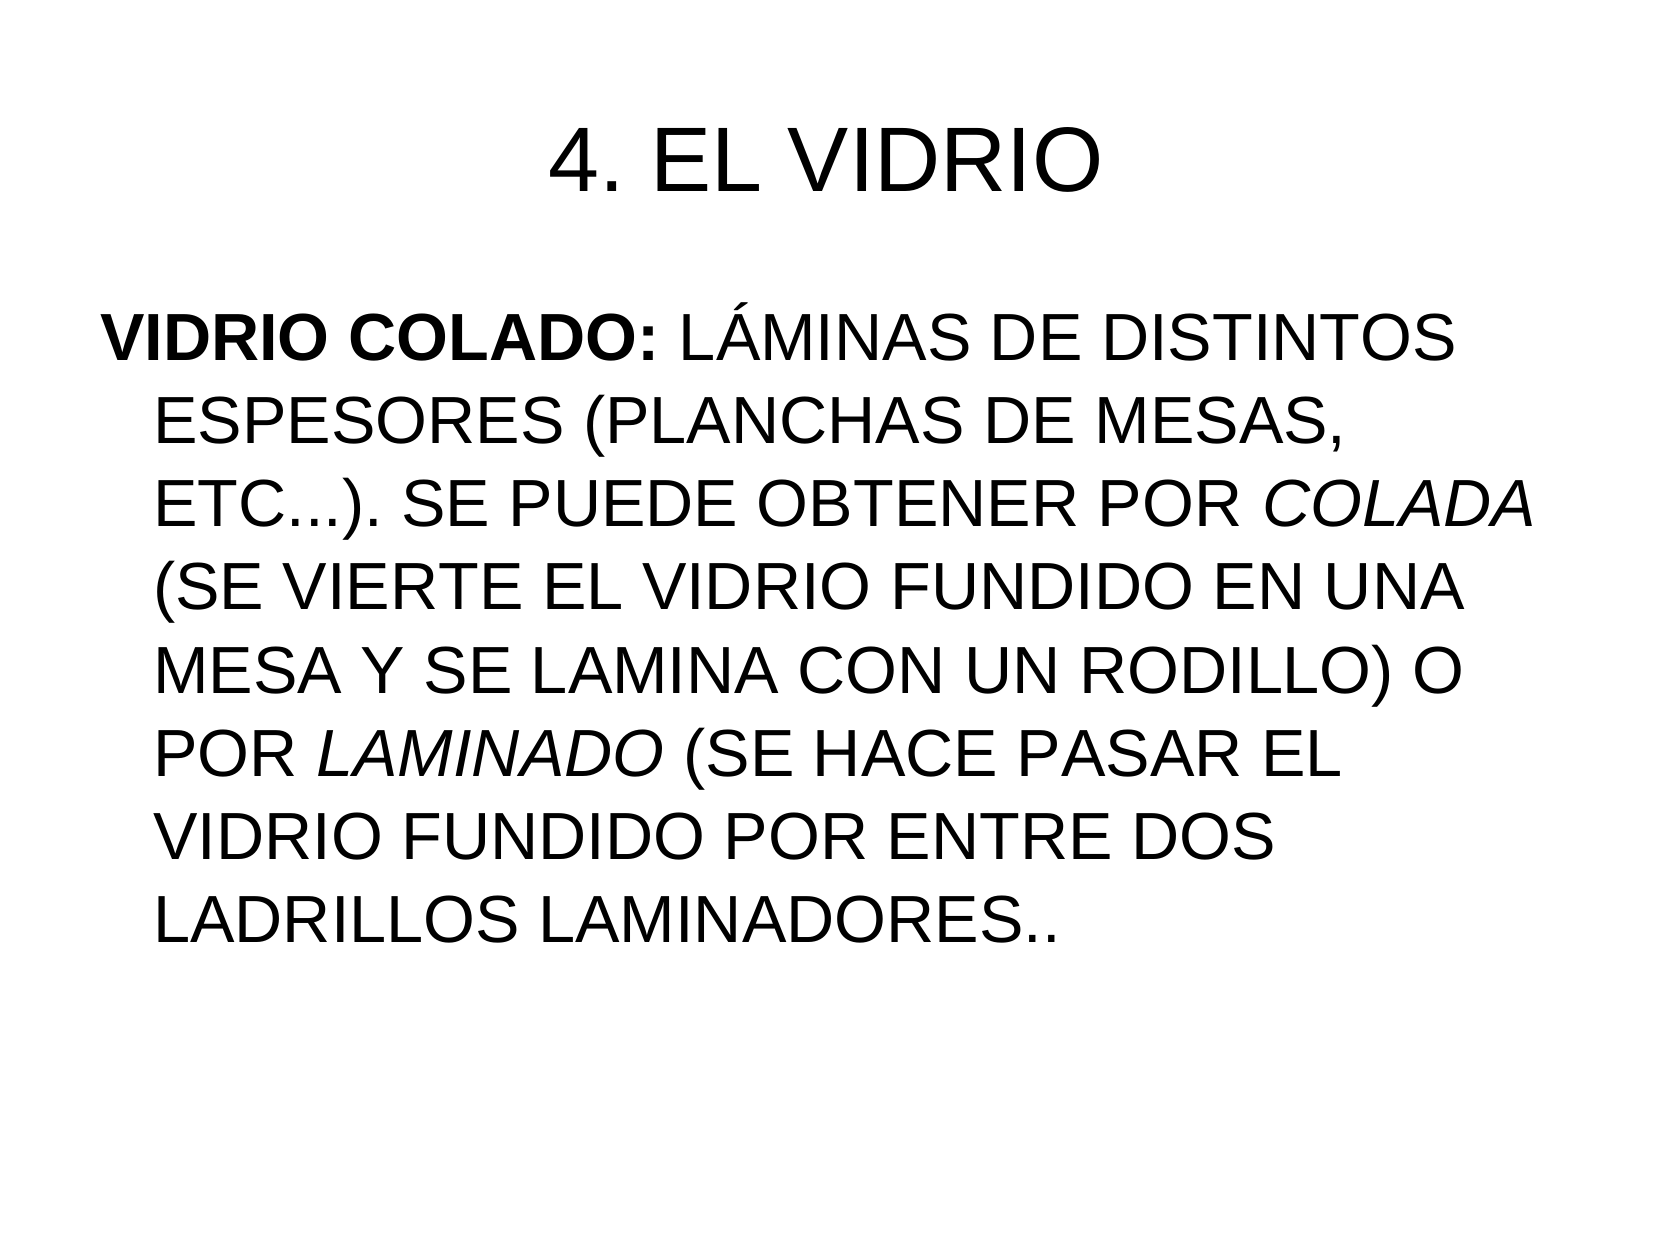

# 4. EL VIDRIO
VIDRIO COLADO: LÁMINAS DE DISTINTOS ESPESORES (PLANCHAS DE MESAS, ETC...). SE PUEDE OBTENER POR COLADA (SE VIERTE EL VIDRIO FUNDIDO EN UNA MESA Y SE LAMINA CON UN RODILLO) O POR LAMINADO (SE HACE PASAR EL VIDRIO FUNDIDO POR ENTRE DOS LADRILLOS LAMINADORES..